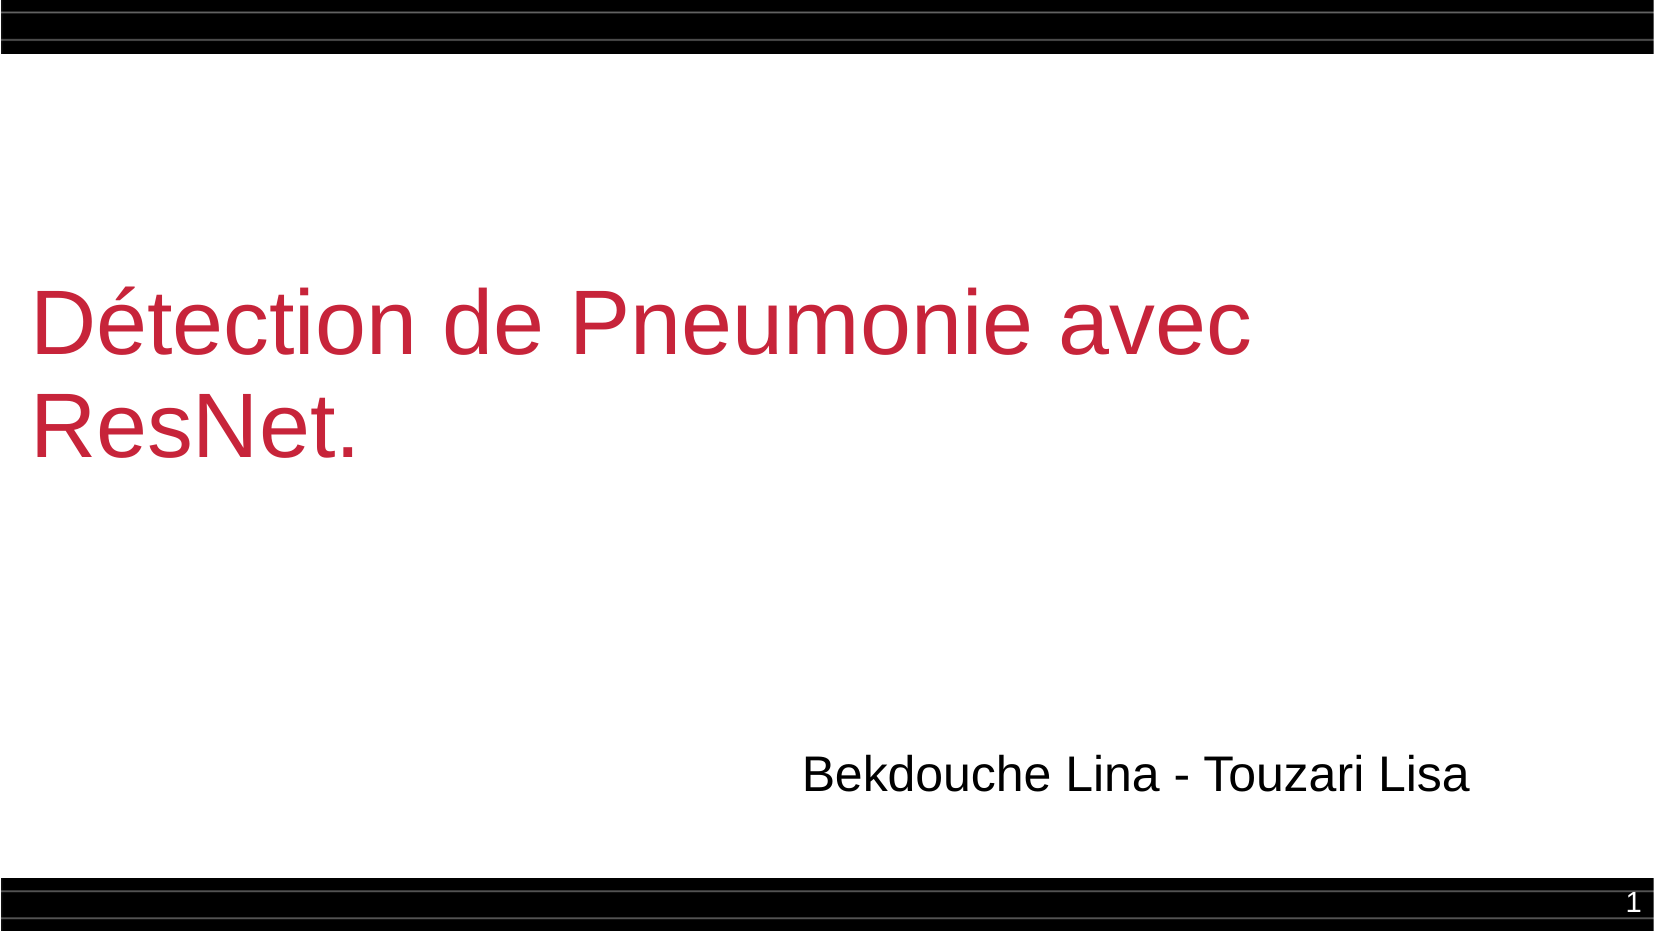

# Détection de Pneumonie avec ResNet.
Bekdouche Lina - Touzari Lisa